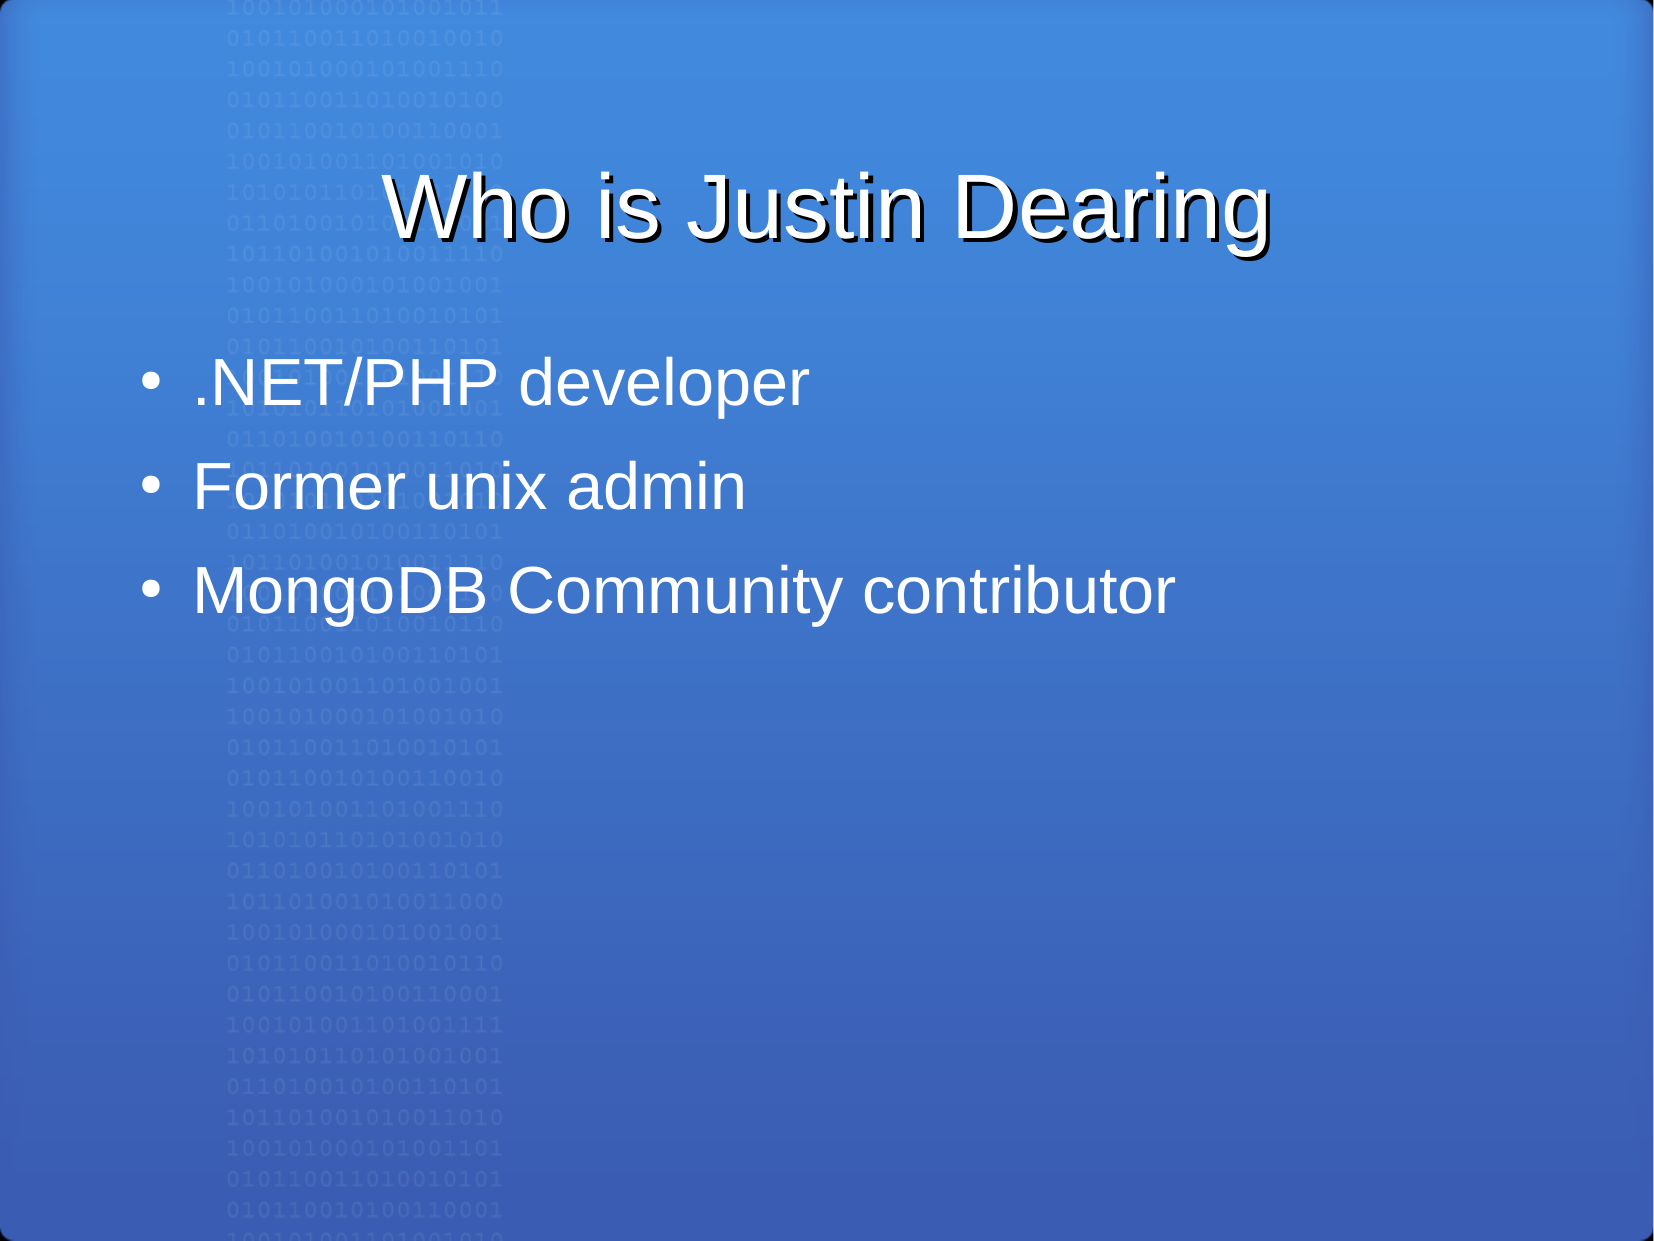

# Who is Justin Dearing
.NET/PHP developer
Former unix admin
MongoDB Community contributor